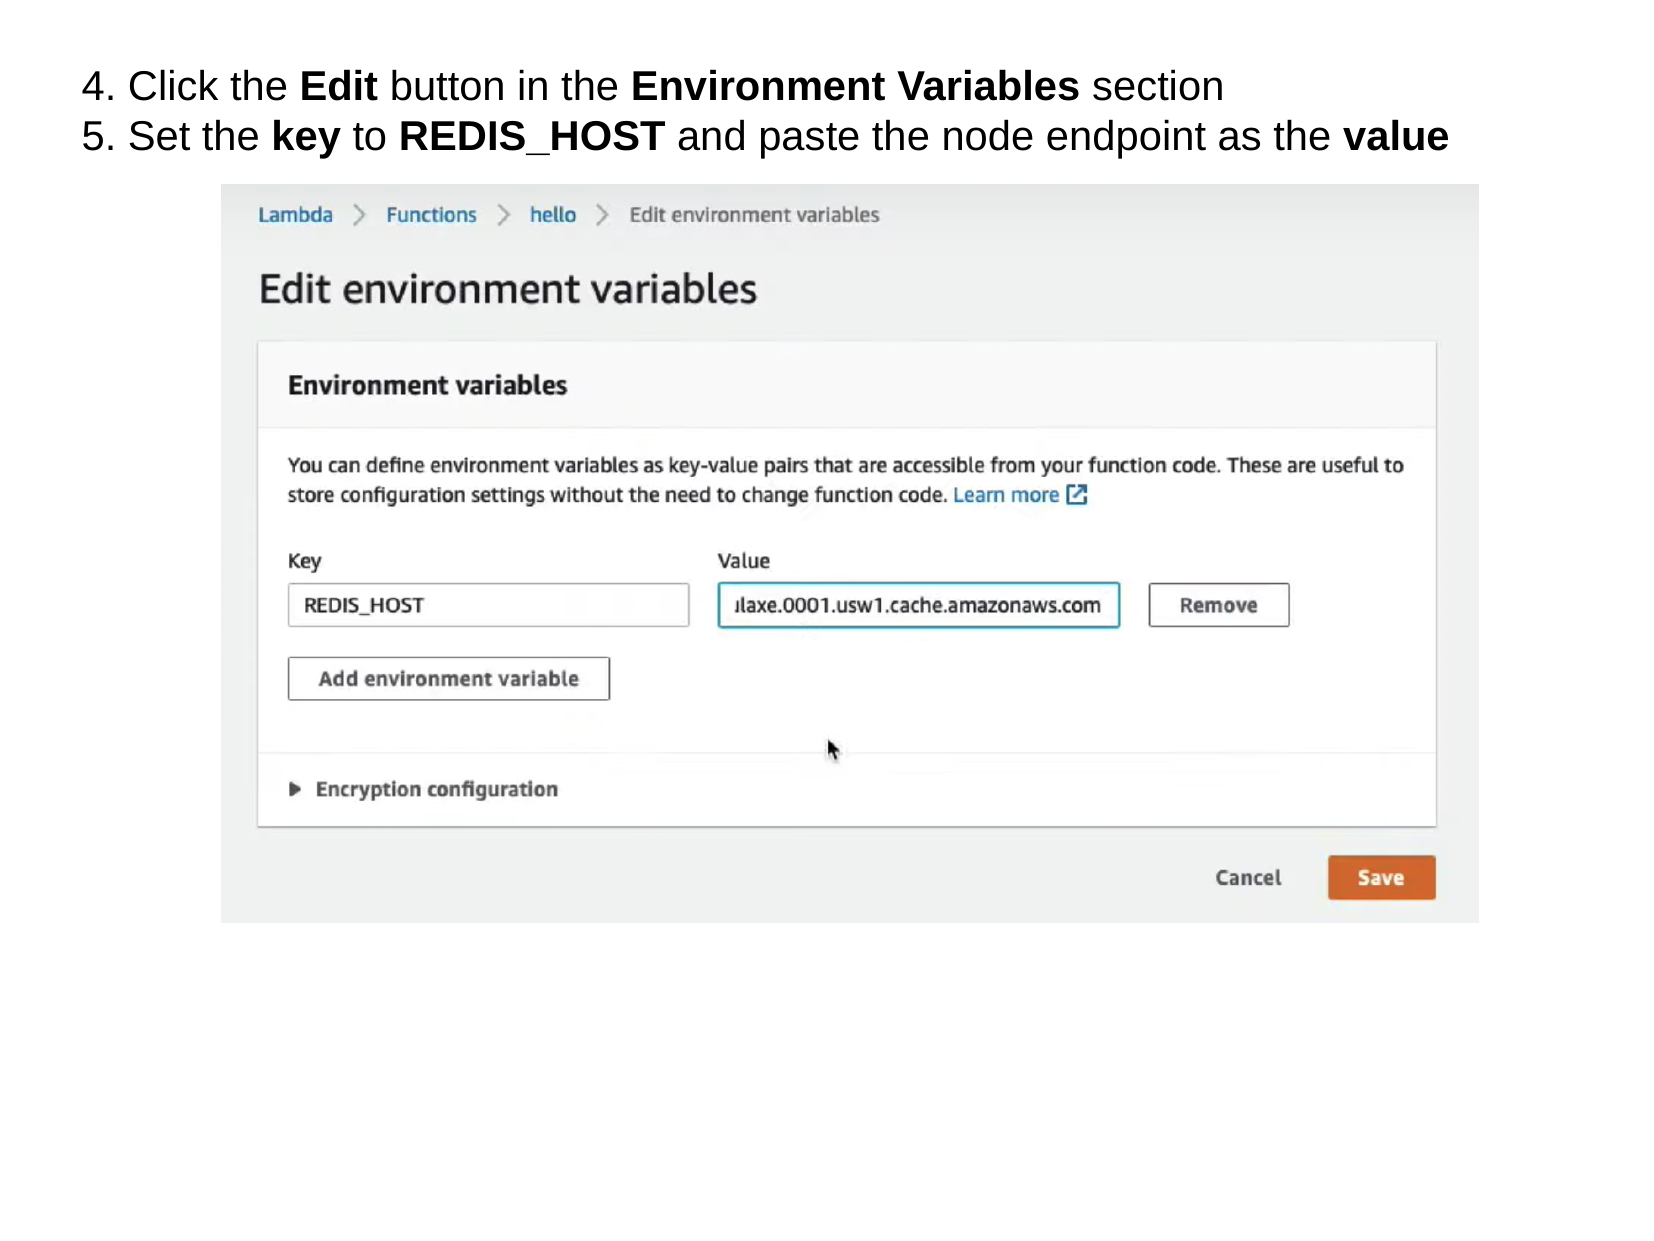

4. Click the Edit button in the Environment Variables section
5. Set the key to REDIS_HOST and paste the node endpoint as the value